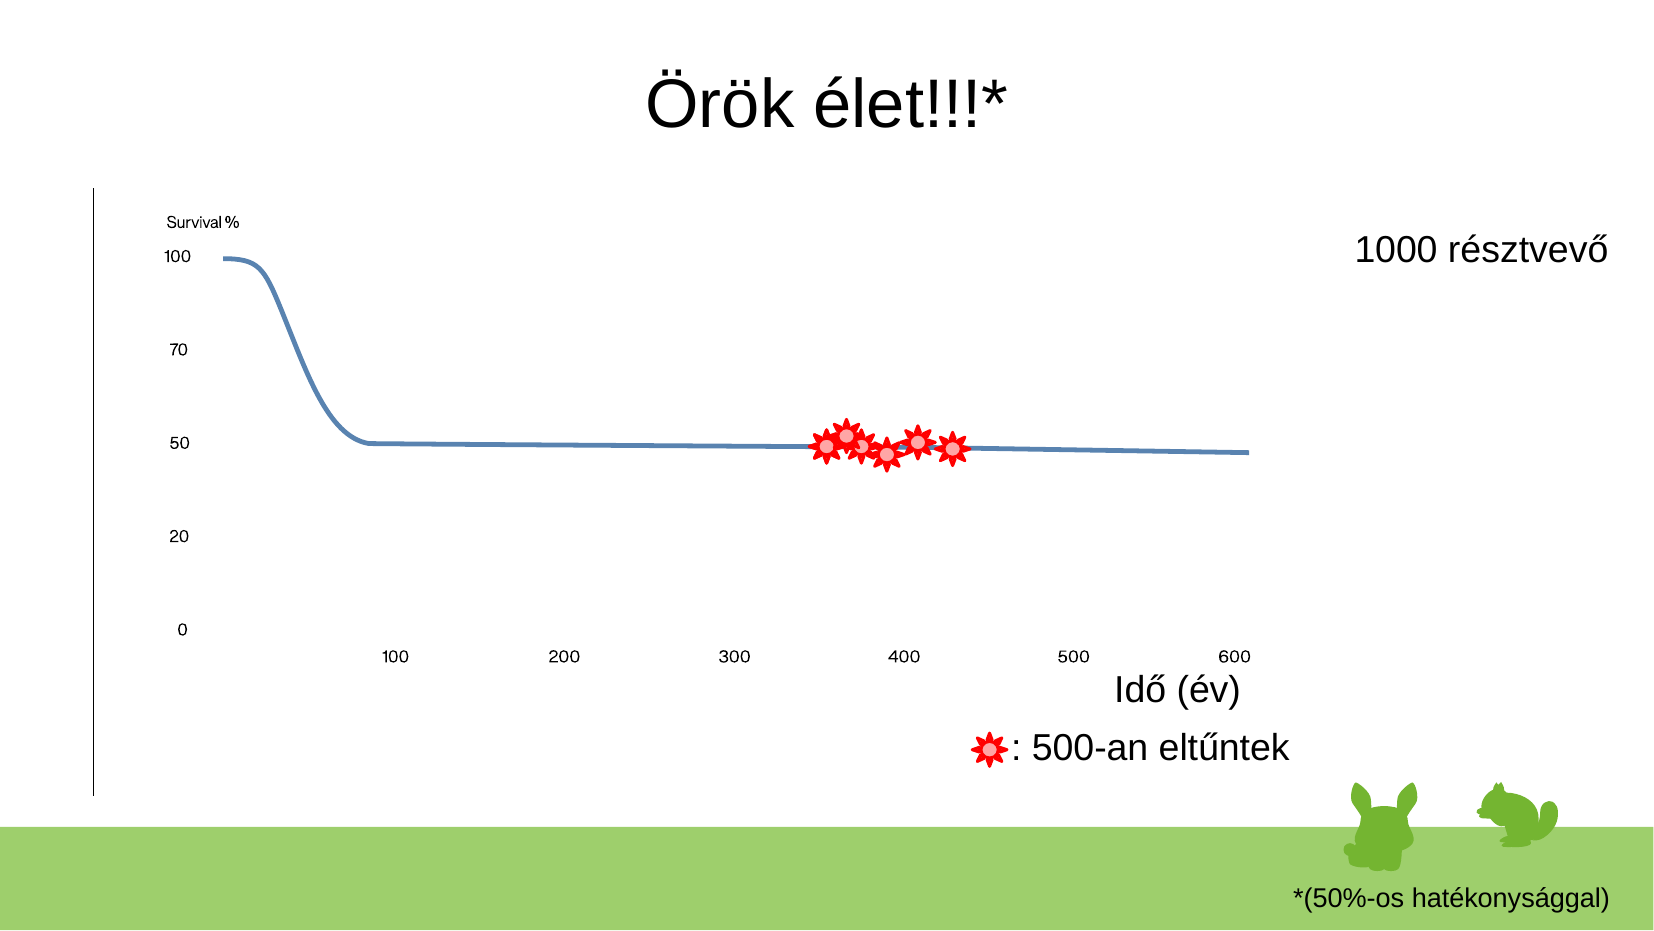

# Örök élet!!!*
1000 résztvevő
Idő (év)
 : 500-an eltűntek
*(50%-os hatékonysággal)